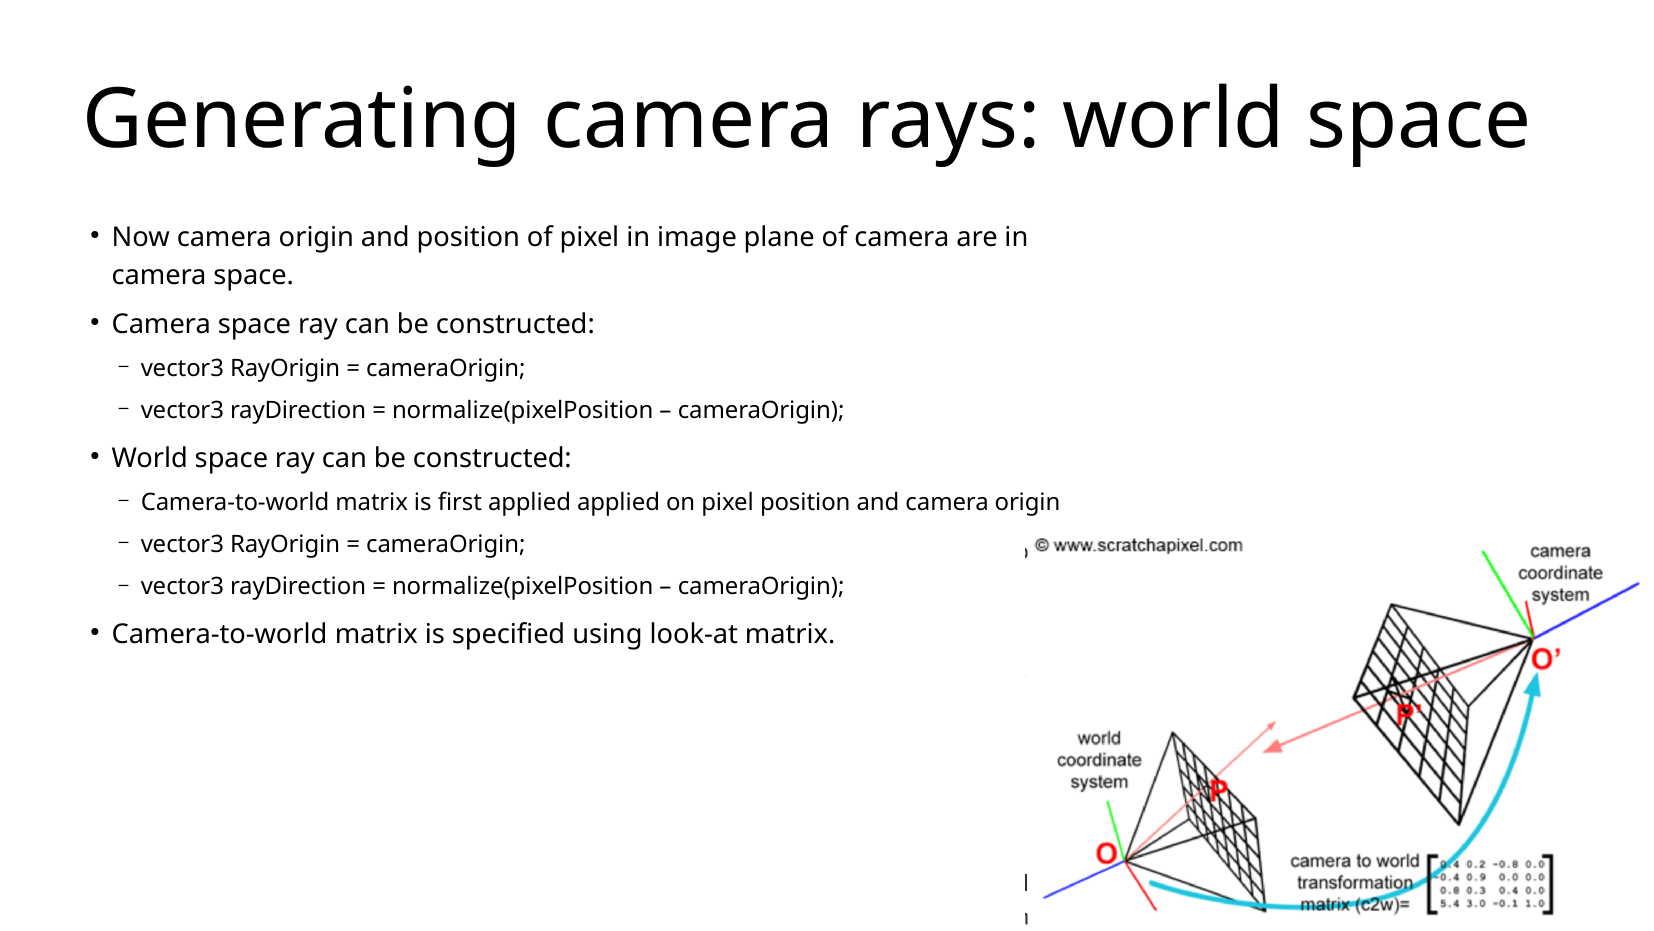

# Generating camera rays: world space
Now camera origin and position of pixel in image plane of camera are in camera space.
Camera space ray can be constructed:
vector3 RayOrigin = cameraOrigin;
vector3 rayDirection = normalize(pixelPosition – cameraOrigin);
World space ray can be constructed:
Camera-to-world matrix is first applied applied on pixel position and camera origin
vector3 RayOrigin = cameraOrigin;
vector3 rayDirection = normalize(pixelPosition – cameraOrigin);
Camera-to-world matrix is specified using look-at matrix.